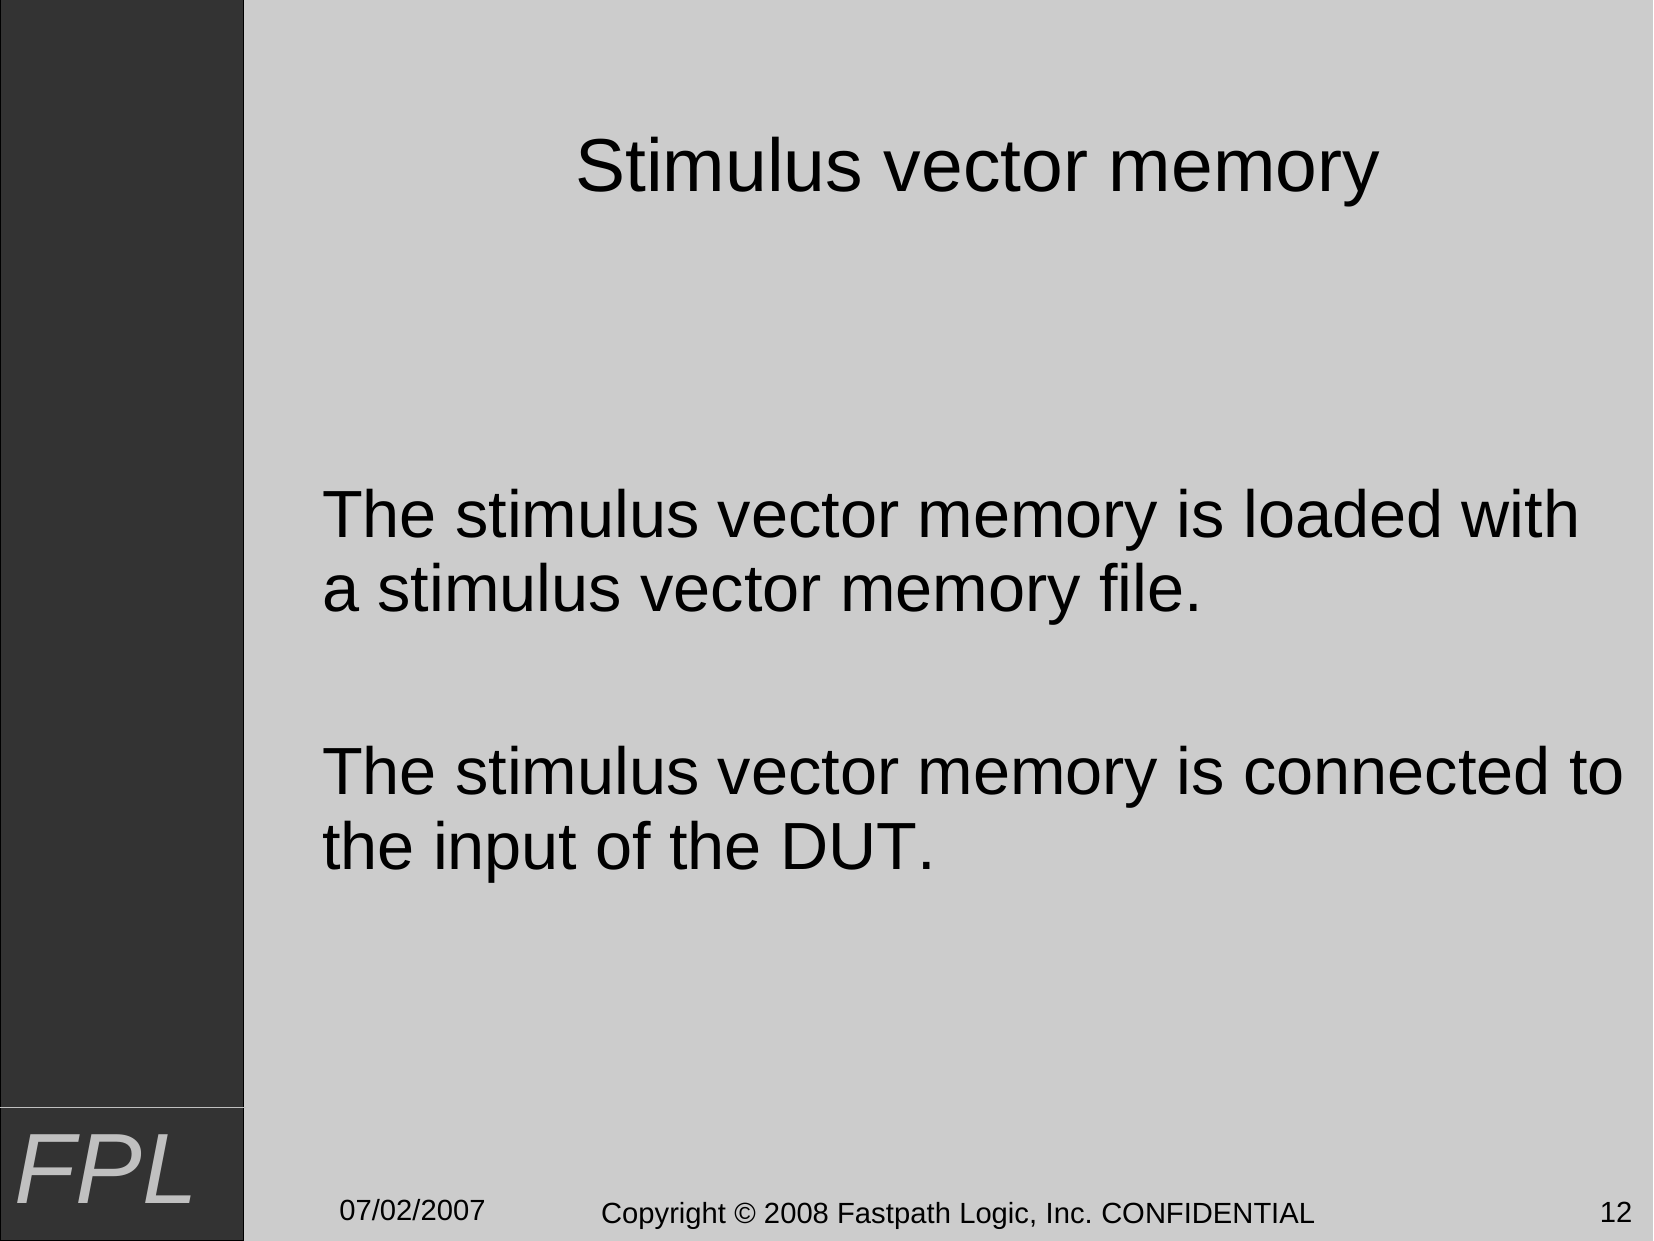

# Stimulus vector memory
The stimulus vector memory is loaded with a stimulus vector memory file.
The stimulus vector memory is connected to the input of the DUT.
07/02/2007
12
© 2007 FASTPATH LOGIC INC.